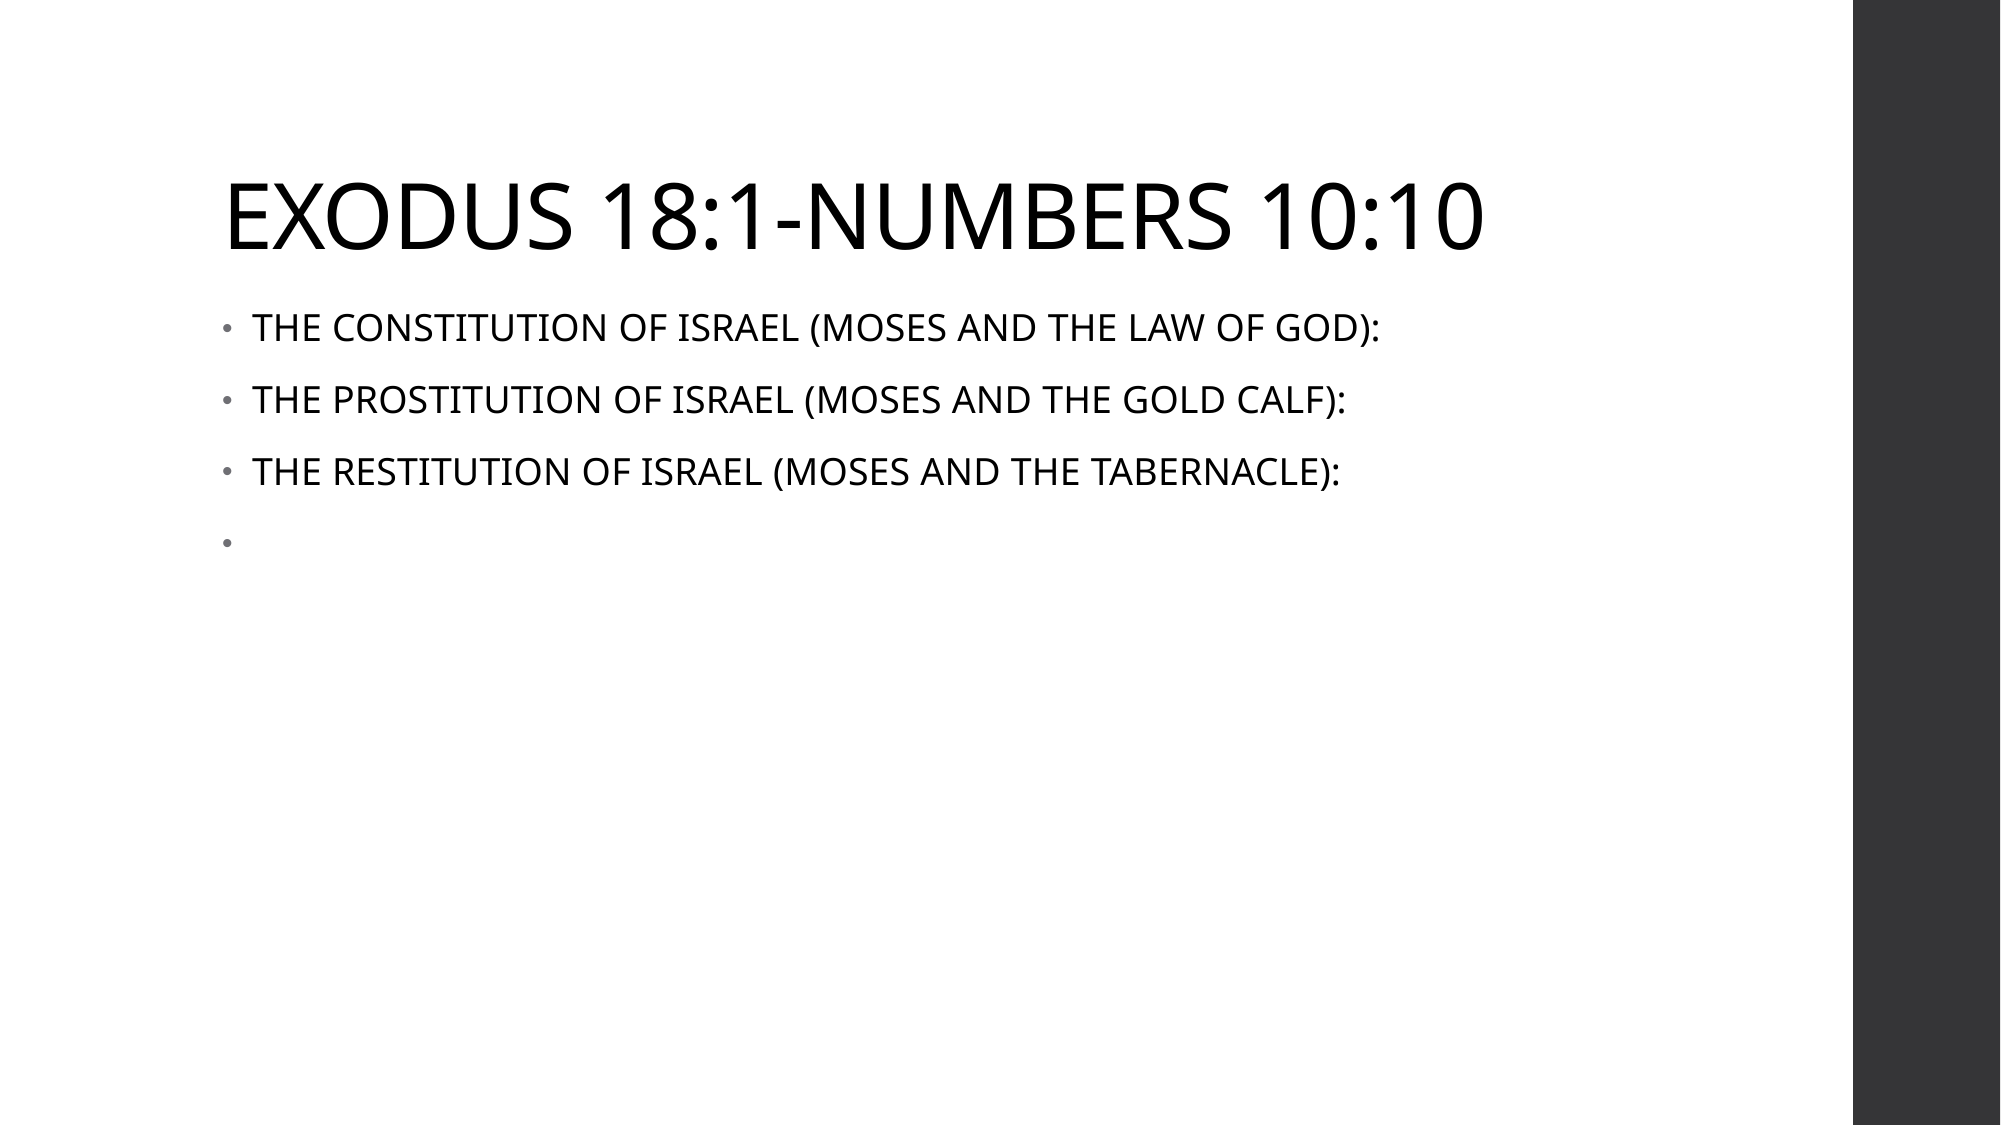

# EXODUS 18:1-NUMBERS 10:10
THE CONSTITUTION OF ISRAEL (MOSES AND THE LAW OF GOD):
THE PROSTITUTION OF ISRAEL (MOSES AND THE GOLD CALF):
THE RESTITUTION OF ISRAEL (MOSES AND THE TABERNACLE):